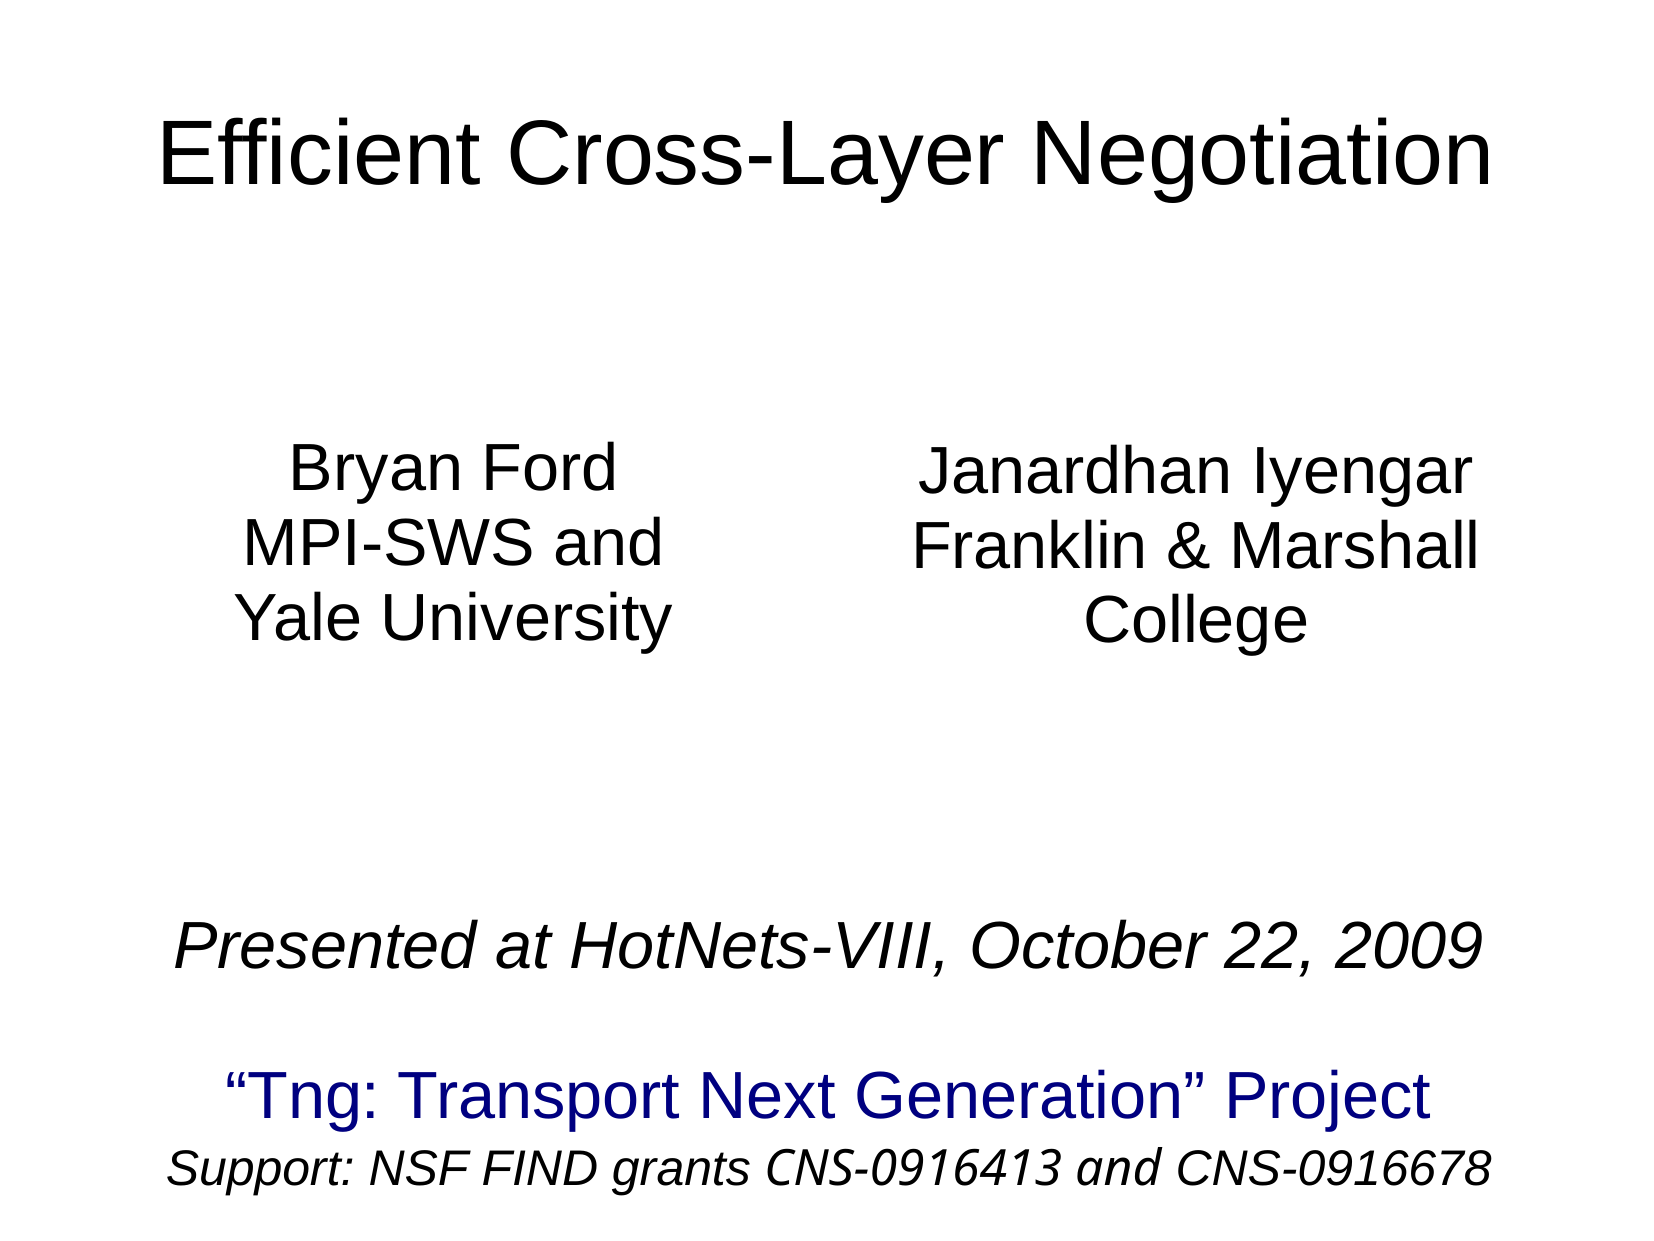

# Efficient Cross-Layer Negotiation
Bryan Ford
MPI-SWS and
Yale University
Janardhan Iyengar
Franklin & Marshall College
Presented at HotNets-VIII, October 22, 2009
“Tng: Transport Next Generation” Project
Support: NSF FIND grants CNS-0916413 and CNS-0916678